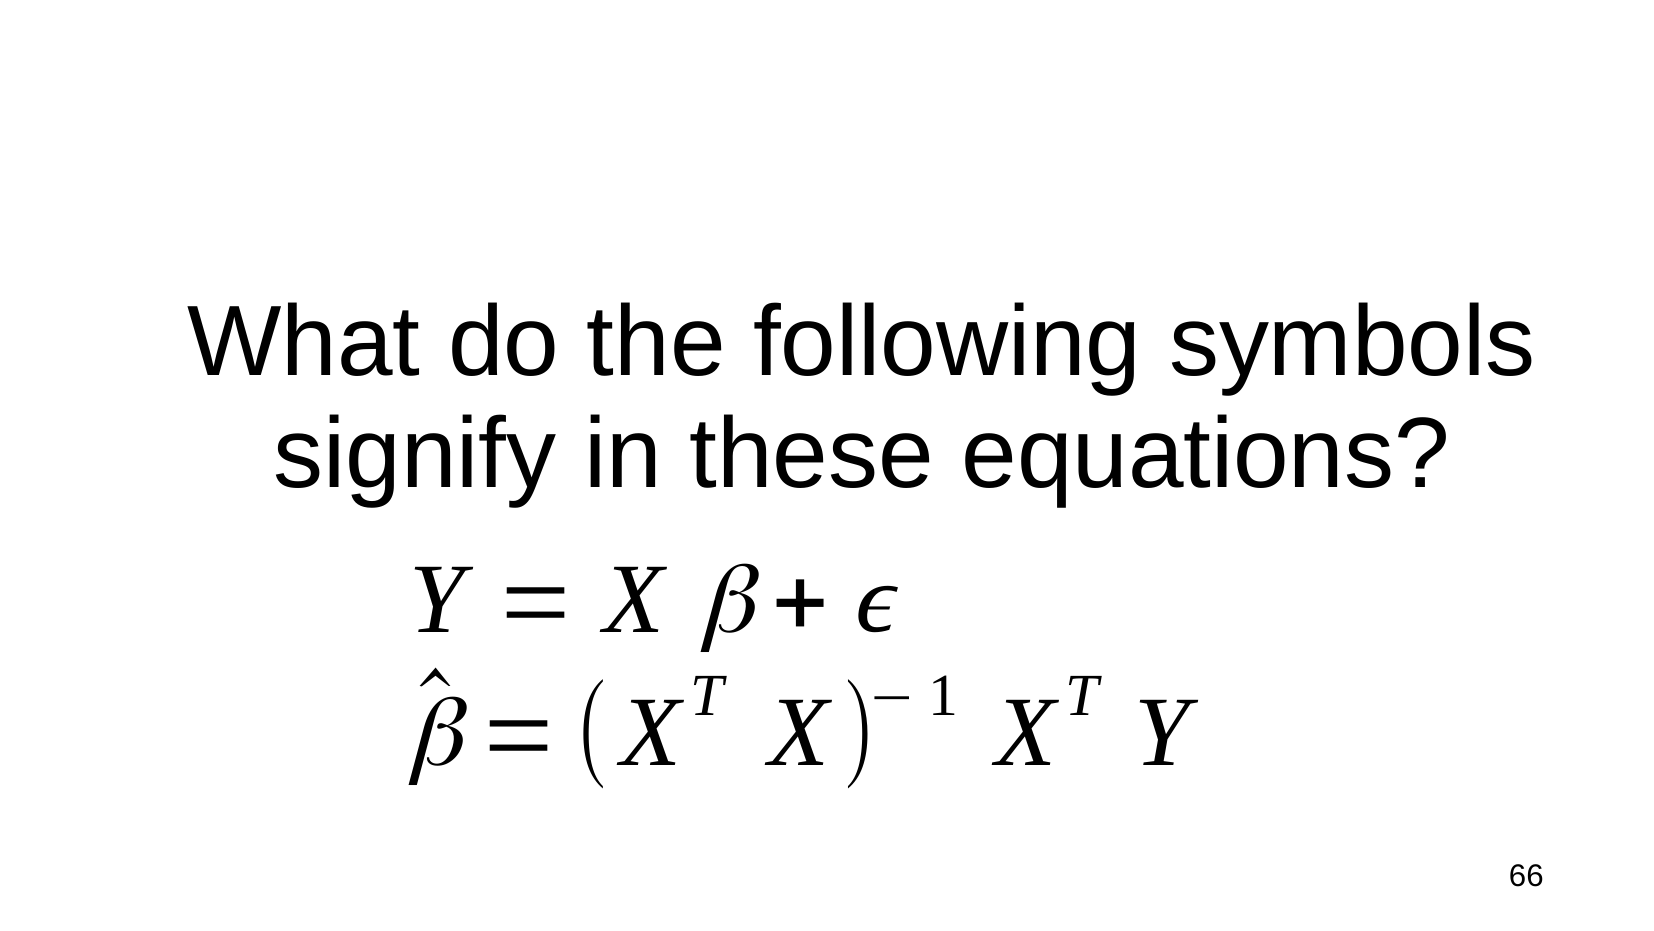

# What do the following symbols signify in these equations?